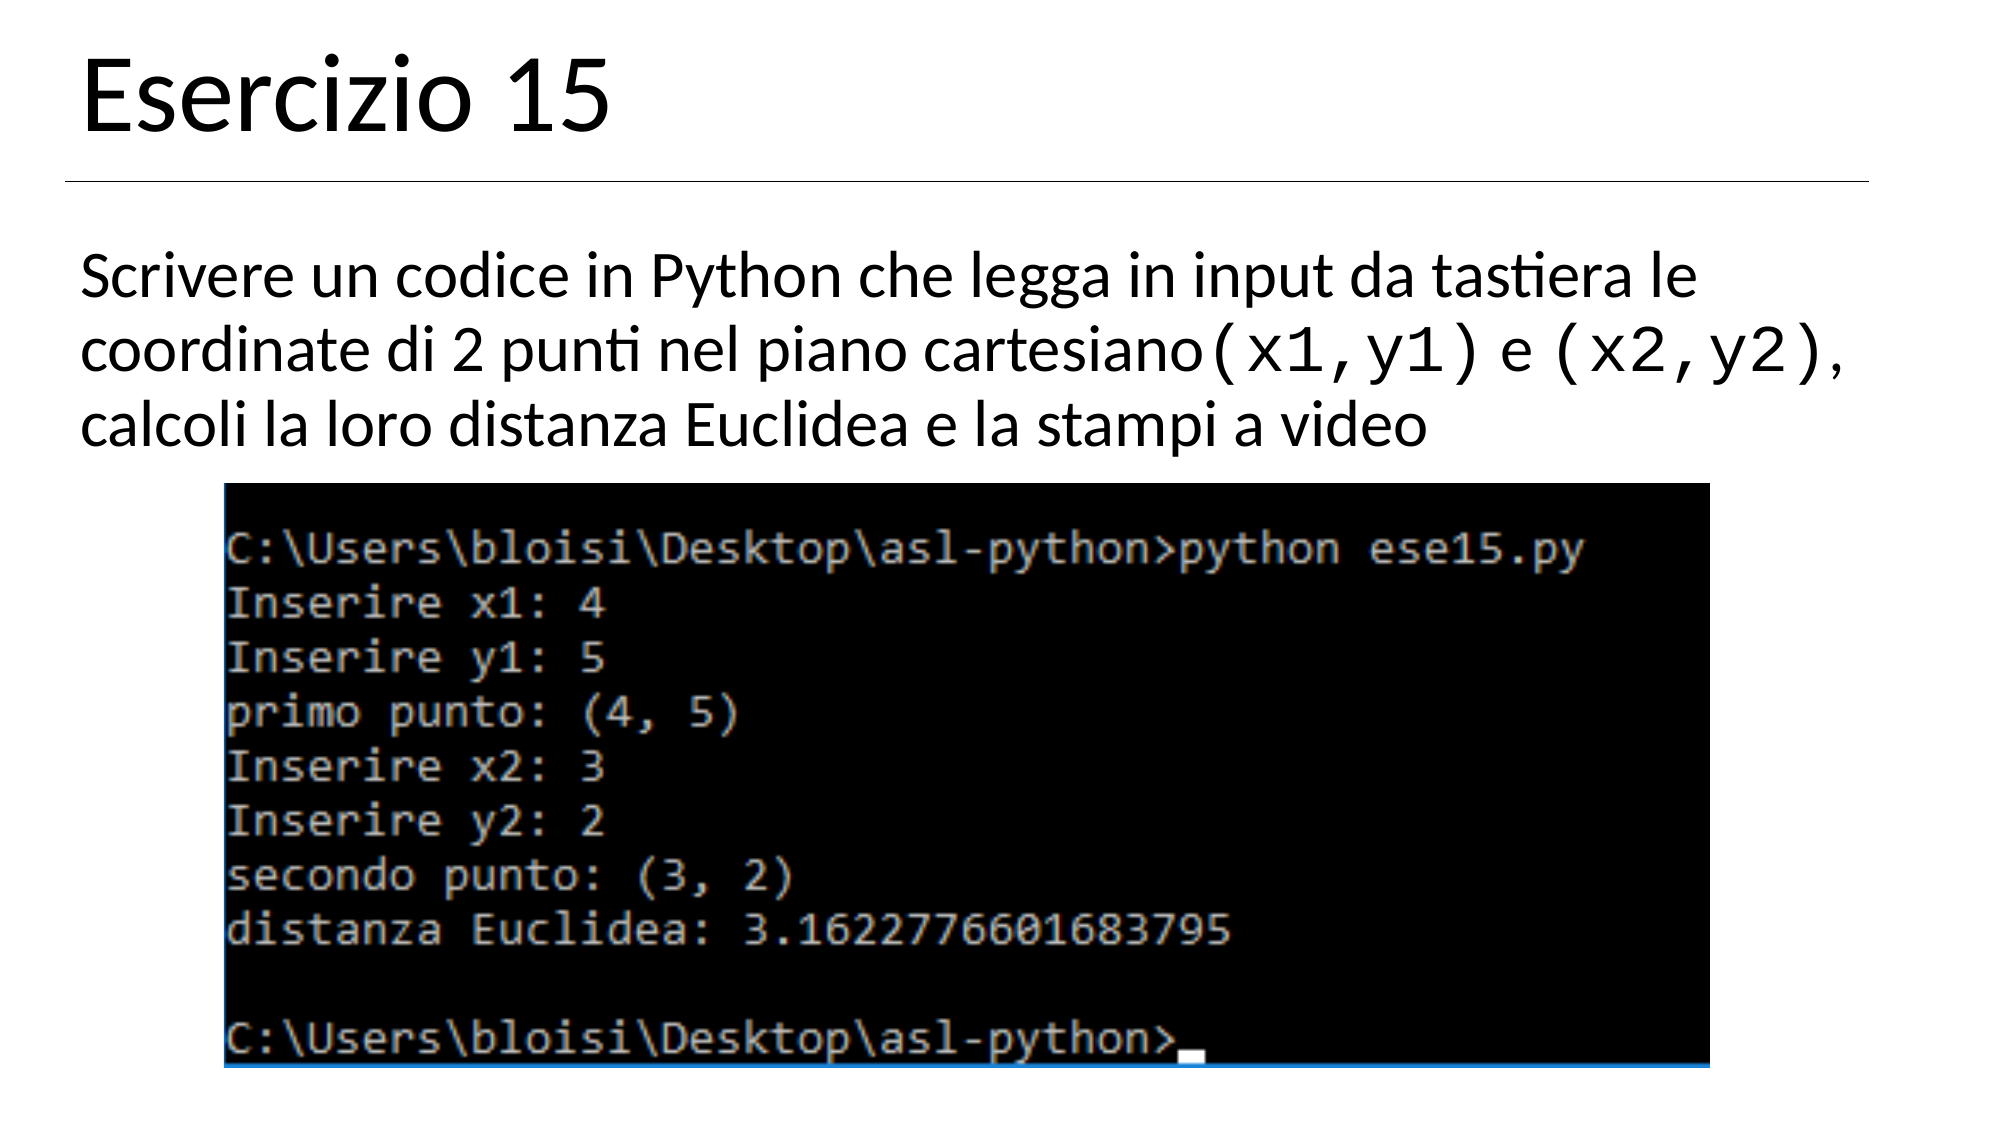

Esercizio 15
Scrivere un codice in Python che legga in input da tastiera le
coordinate di 2 punti nel piano cartesiano(x1,y1) e (x2,y2),
calcoli la loro distanza Euclidea e la stampi a video